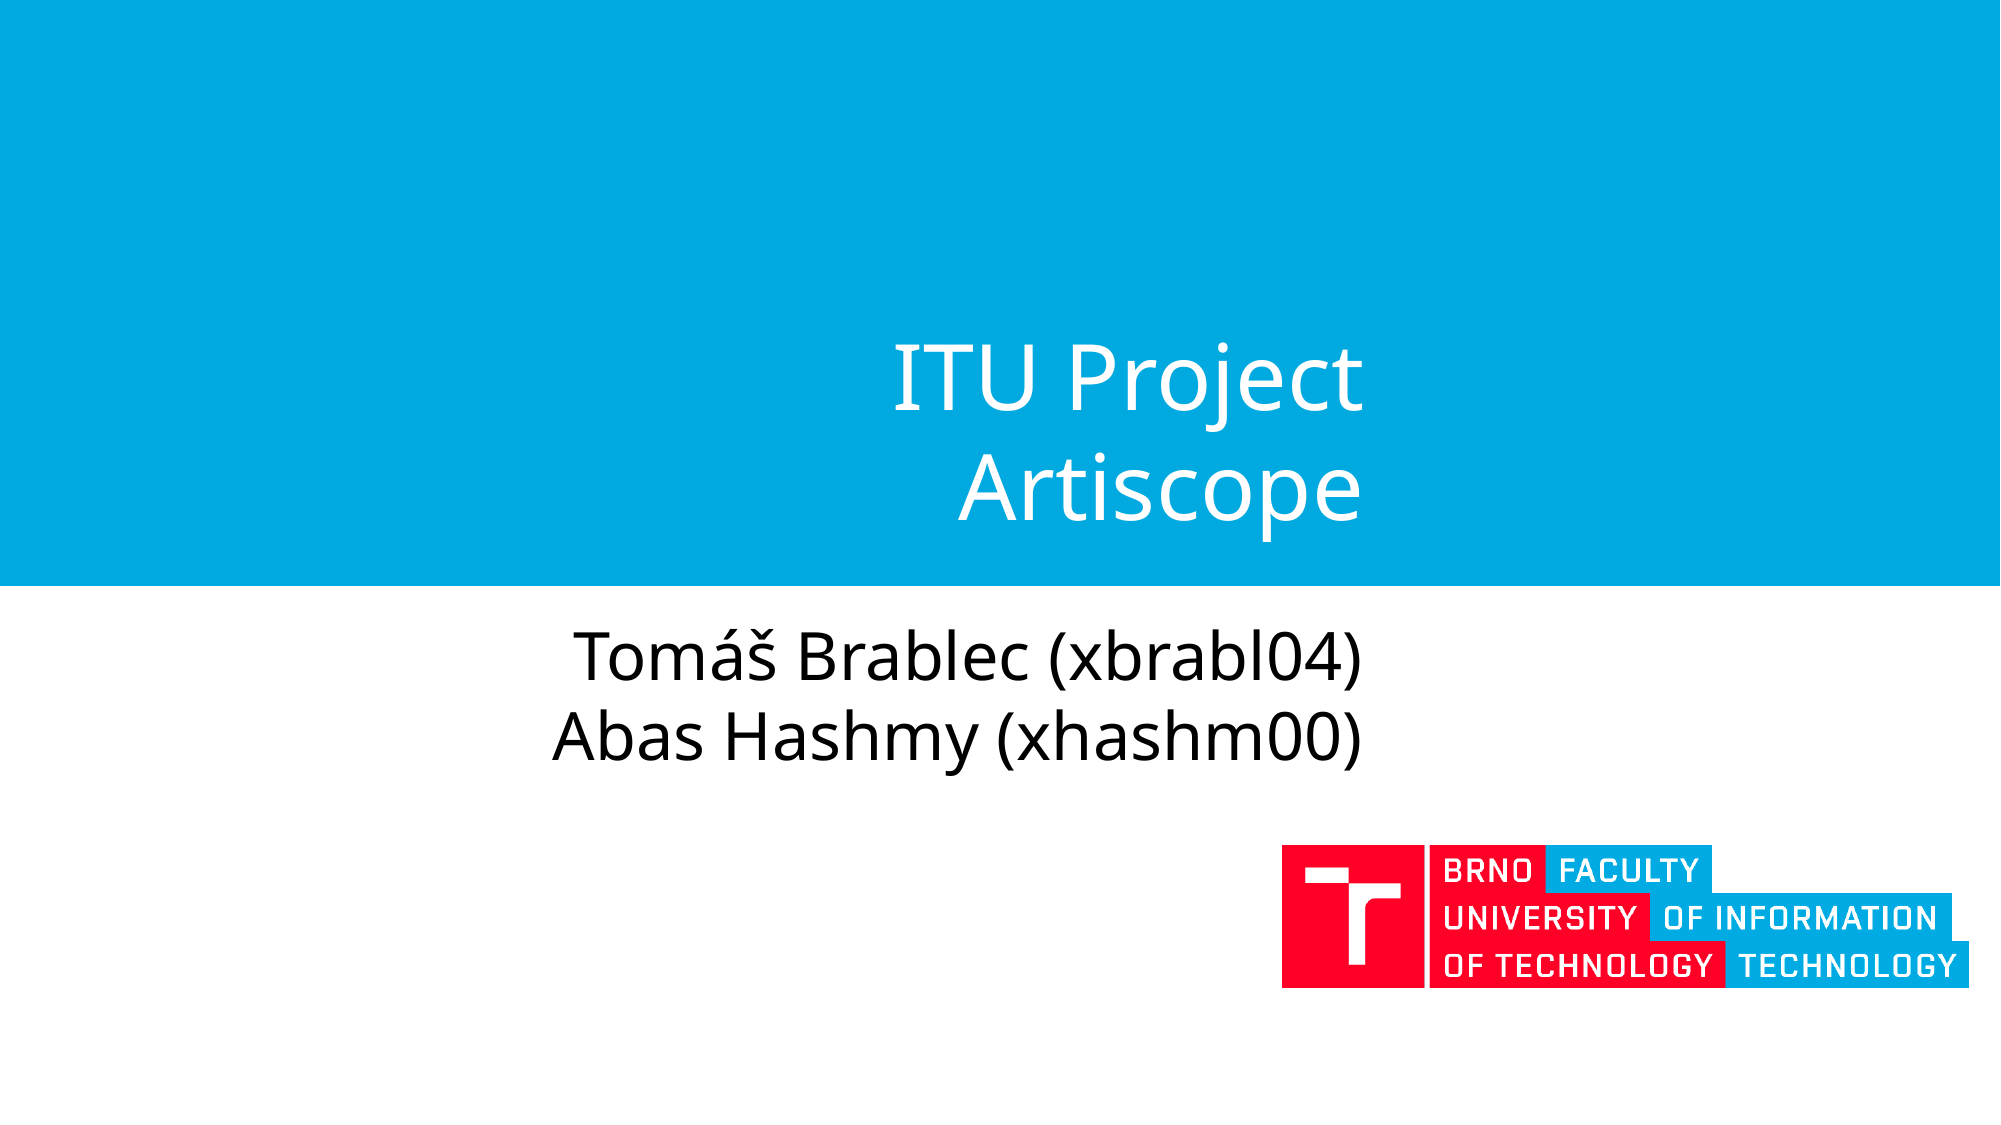

# ITU Project Artiscope
Tomáš Brablec (xbrabl04)
Abas Hashmy (xhashm00)